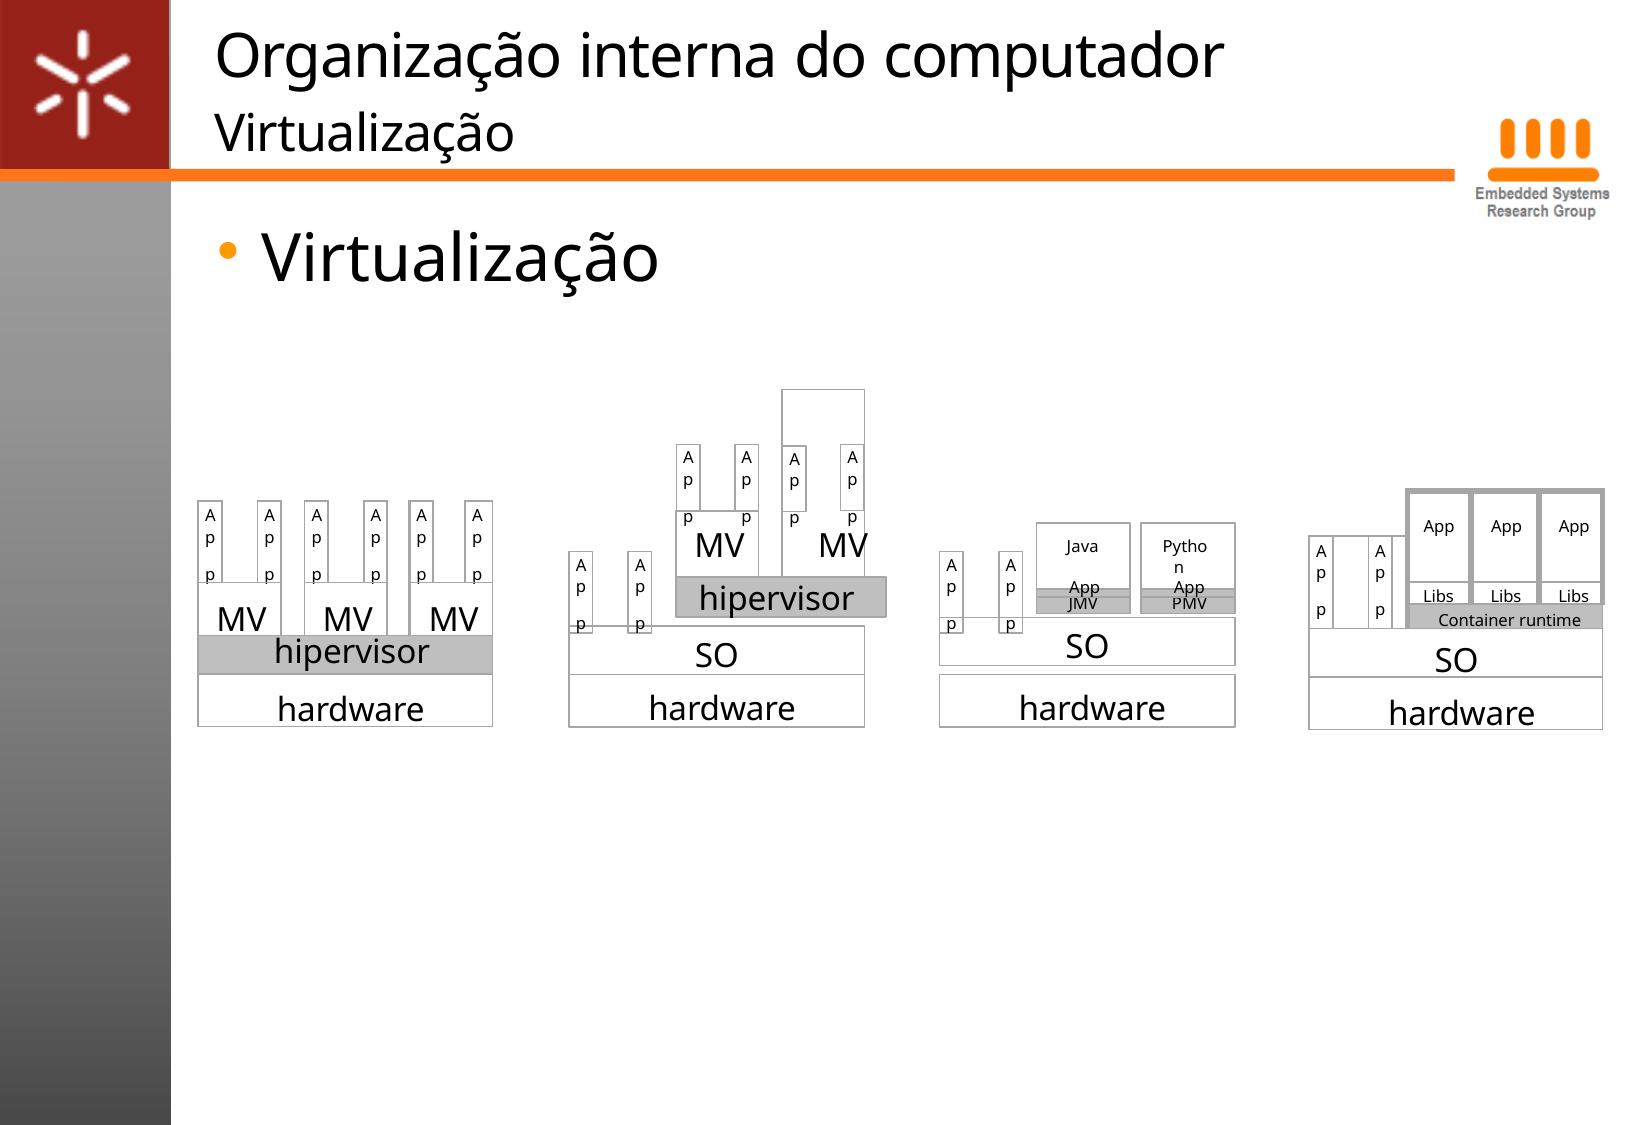

# Organização interna do computador Virtualização
Virtualização
A
p p
A
p p
A
p p
A
p p
| | | | | App | App | App |
| --- | --- | --- | --- | --- | --- | --- |
| A p p | | A p p | | | | |
| | | | | Libs | Libs | Libs |
| | | | | Container runtime | | |
| SO | | | | | | |
| hardware | | | | | | |
| A p p | | A p p | | A p p | | A p p | | A p p | | A p p |
| --- | --- | --- | --- | --- | --- | --- | --- | --- | --- | --- |
| MV | | | | MV | | | | MV | | |
| hipervisor | | | | | | | | | | |
| hardware | | | | | | | | | | |
MV	MV
Java App
Python App
A
p p
A
p p
A
p p
A
p p
hipervisor
JMV
PMV
SO
SO
hardware
hardware